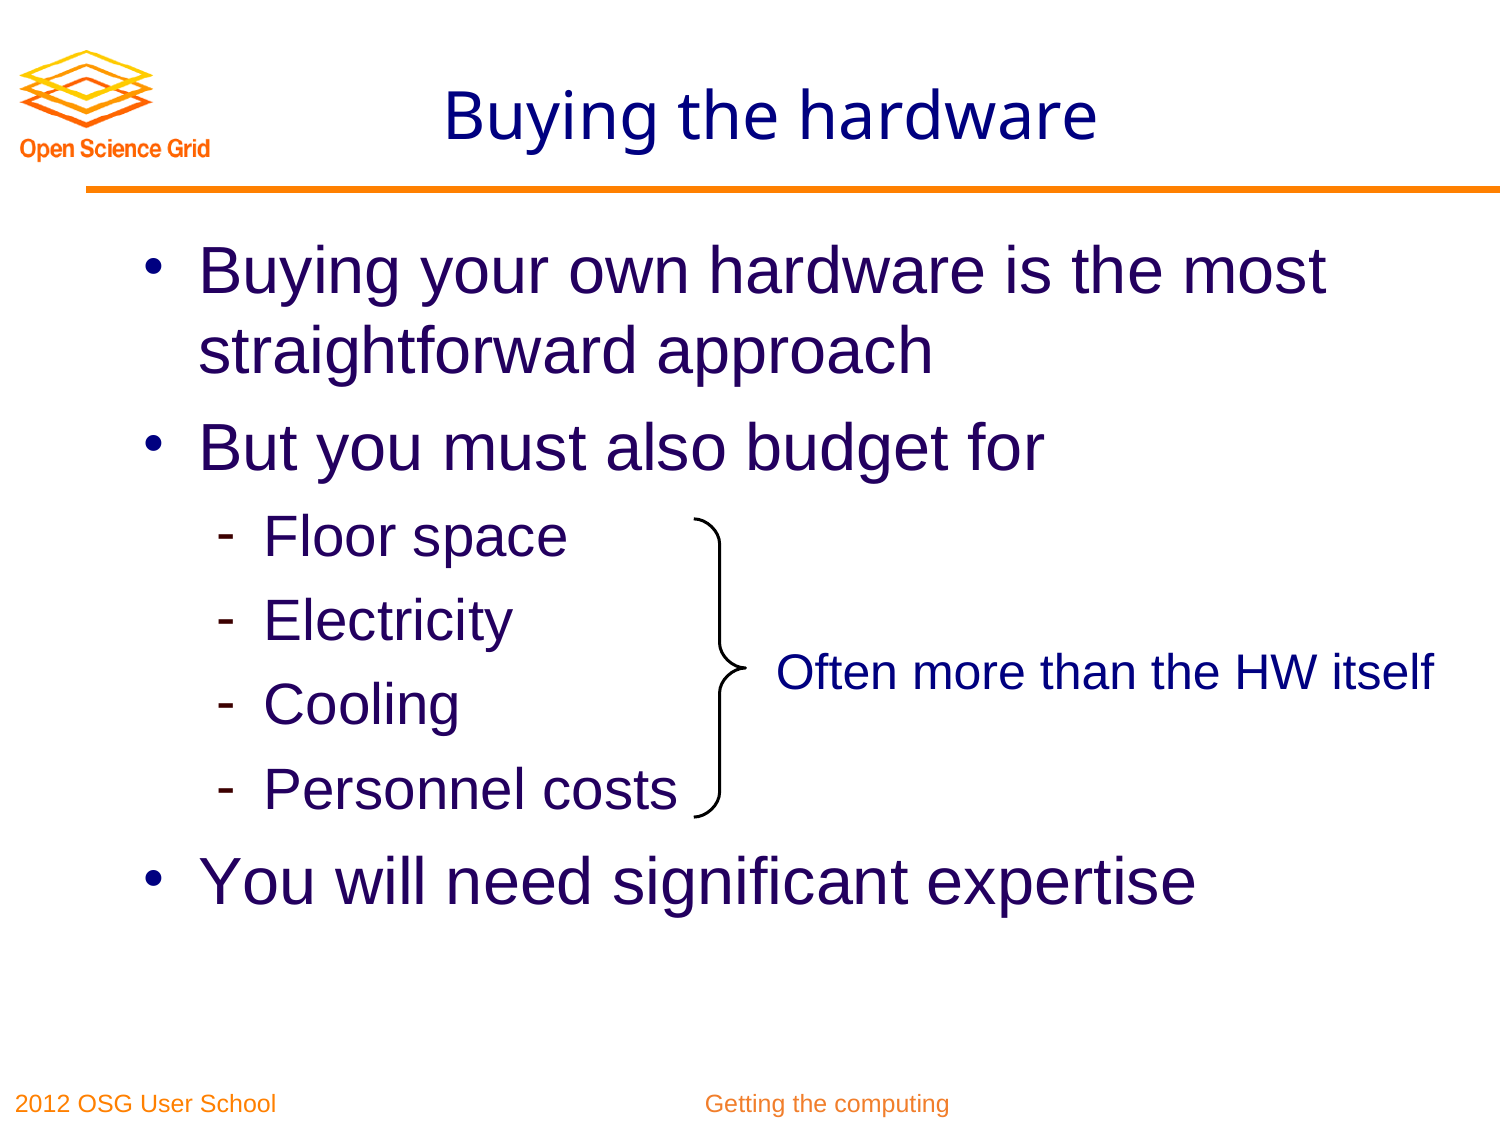

# Buying the hardware
Buying your own hardware is the most straightforward approach
But you must also budget for
Floor space
Electricity
Cooling
Personnel costs
You will need significant expertise
Often more than the HW itself